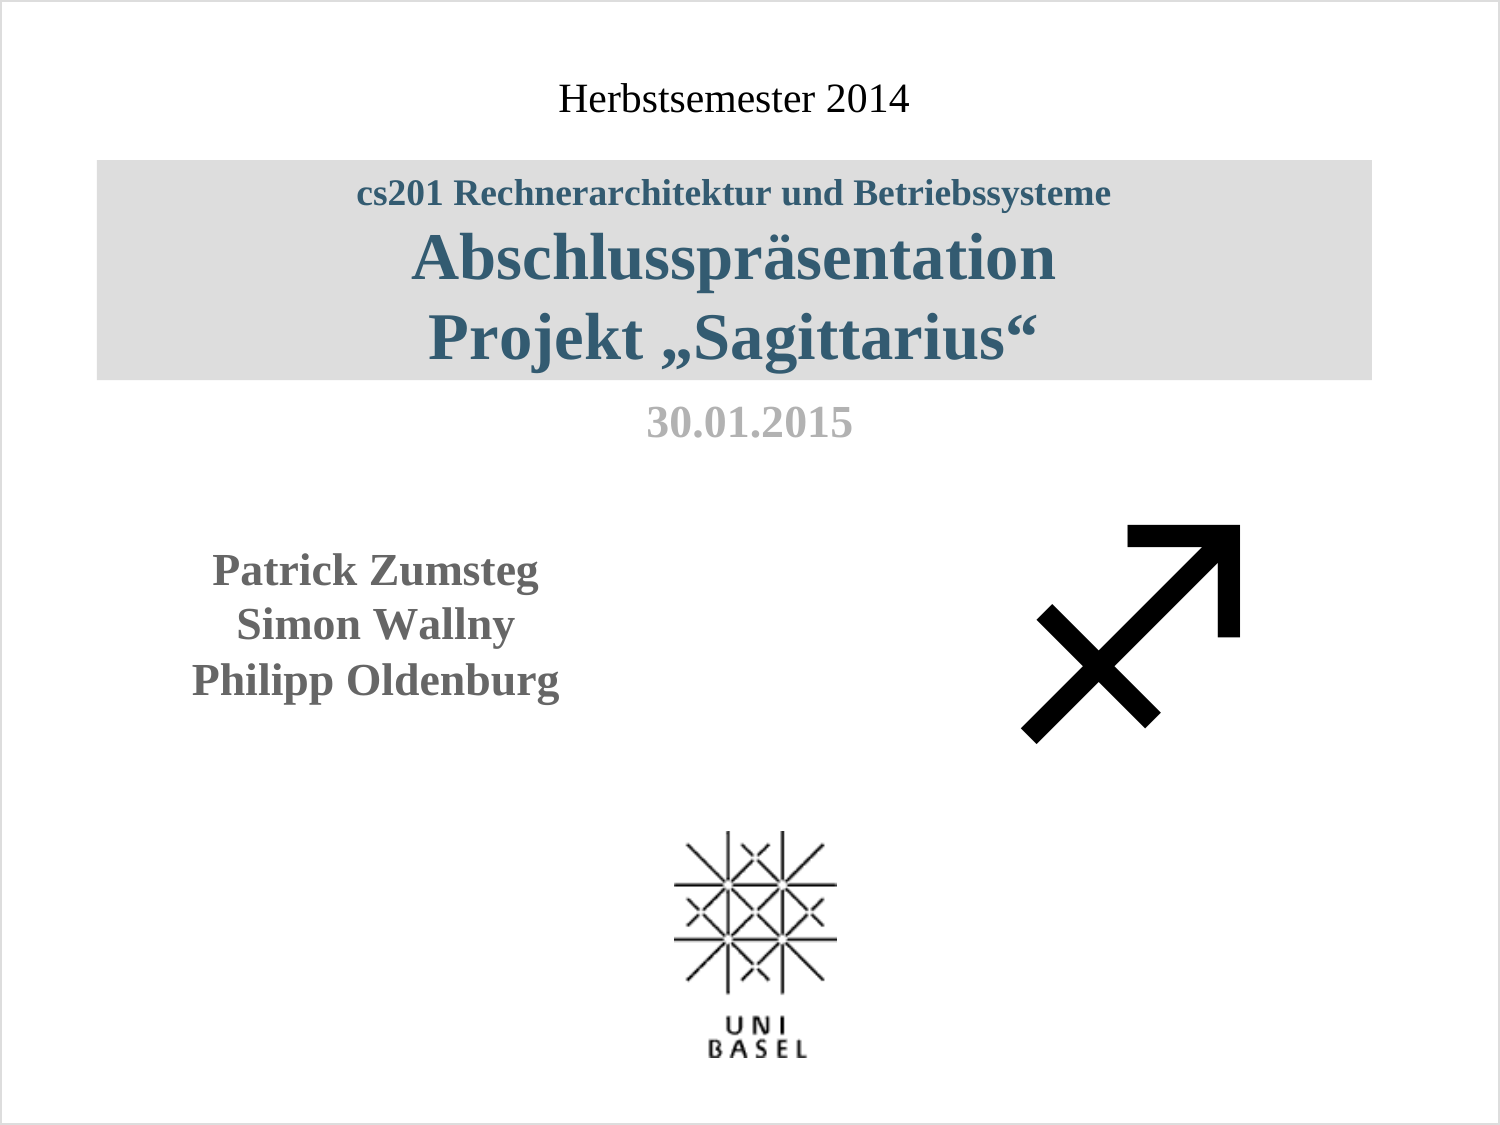

Herbstsemester 2014
cs201 Rechnerarchitektur und Betriebssysteme
Abschlusspräsentation
Projekt „Sagittarius“
30.01.2015
♐
Patrick Zumsteg
Simon Wallny
Philipp Oldenburg